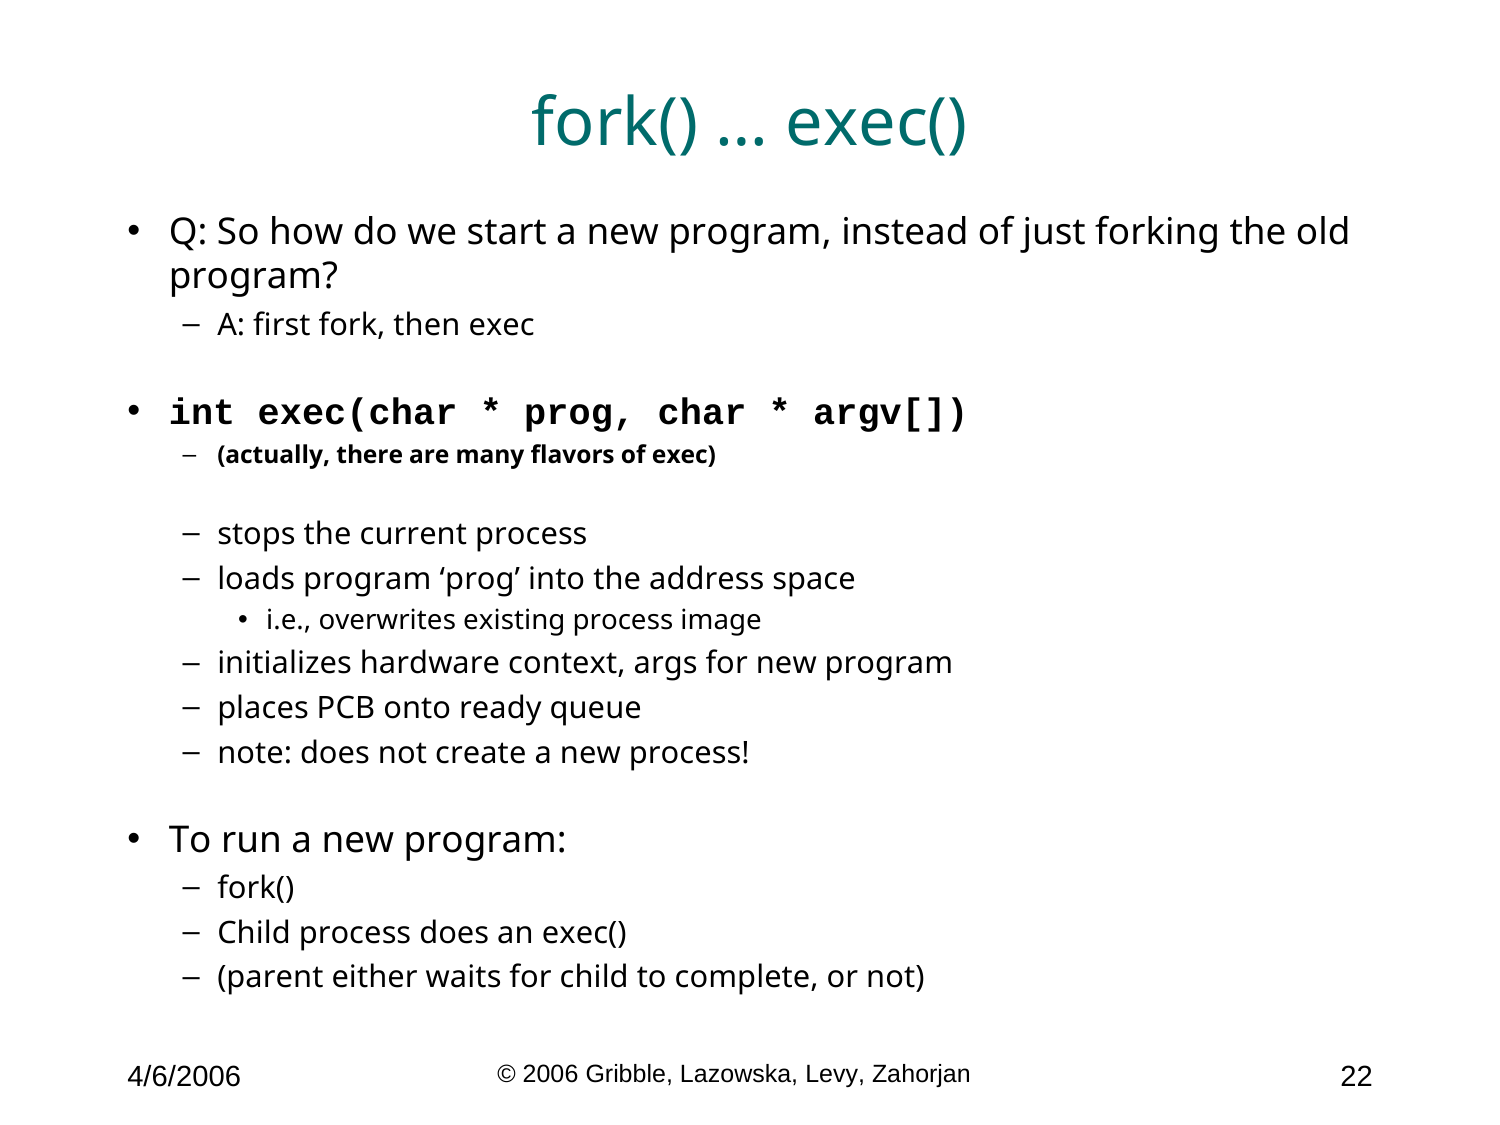

# fork() … exec()
Q: So how do we start a new program, instead of just forking the old program?
A: first fork, then exec
int exec(char * prog, char * argv[])
(actually, there are many flavors of exec)
stops the current process
loads program ‘prog’ into the address space
i.e., overwrites existing process image
initializes hardware context, args for new program
places PCB onto ready queue
note: does not create a new process!
To run a new program:
fork()
Child process does an exec()
(parent either waits for child to complete, or not)
22